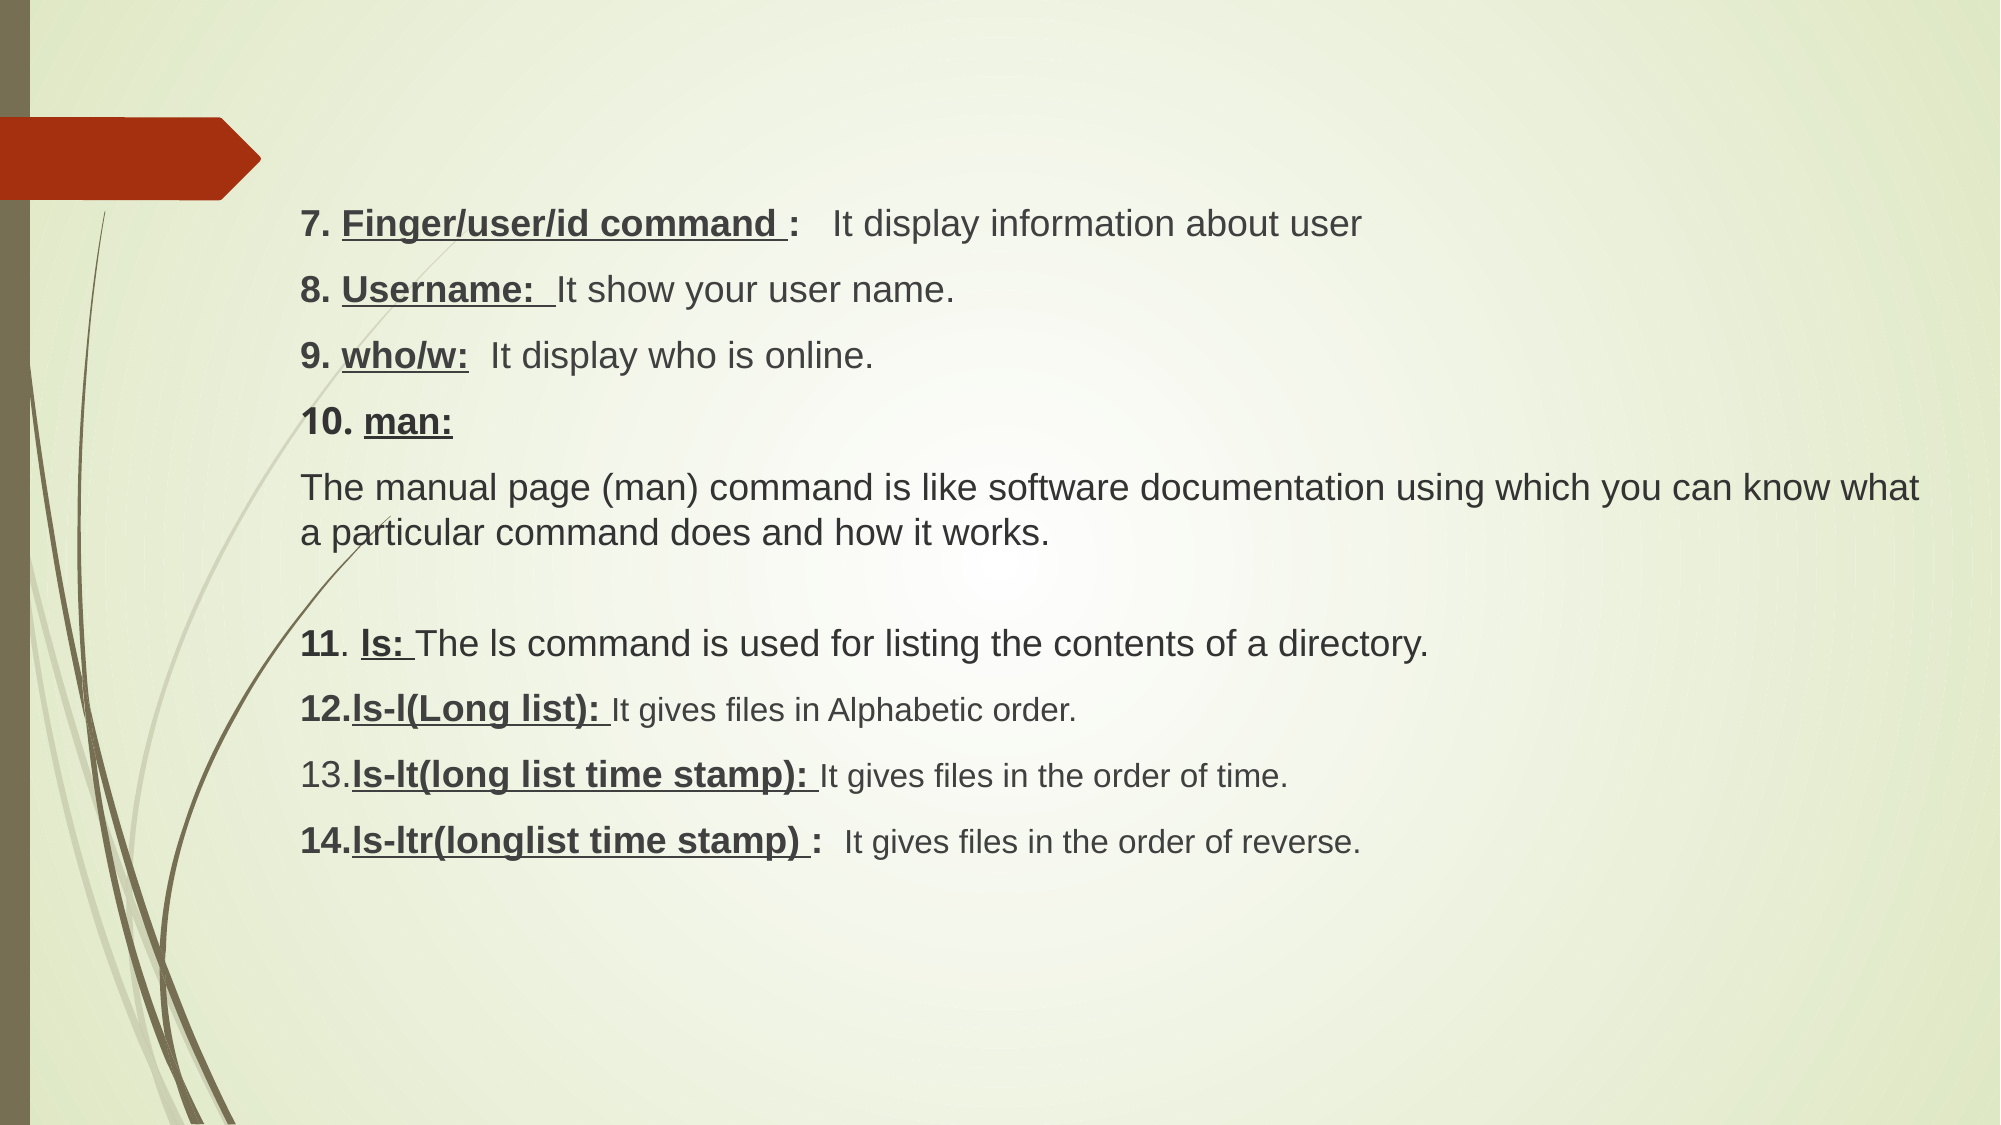

# 7. Finger/user/id command : It display information about user
8. Username: It show your user name.
9. who/w: It display who is online.
10. man:
The manual page (man) command is like software documentation using which you can know what a particular command does and how it works.
11. ls: The ls command is used for listing the contents of a directory.
12.ls-l(Long list): It gives files in Alphabetic order.
13.ls-lt(long list time stamp): It gives files in the order of time.
14.ls-ltr(longlist time stamp) : It gives files in the order of reverse.